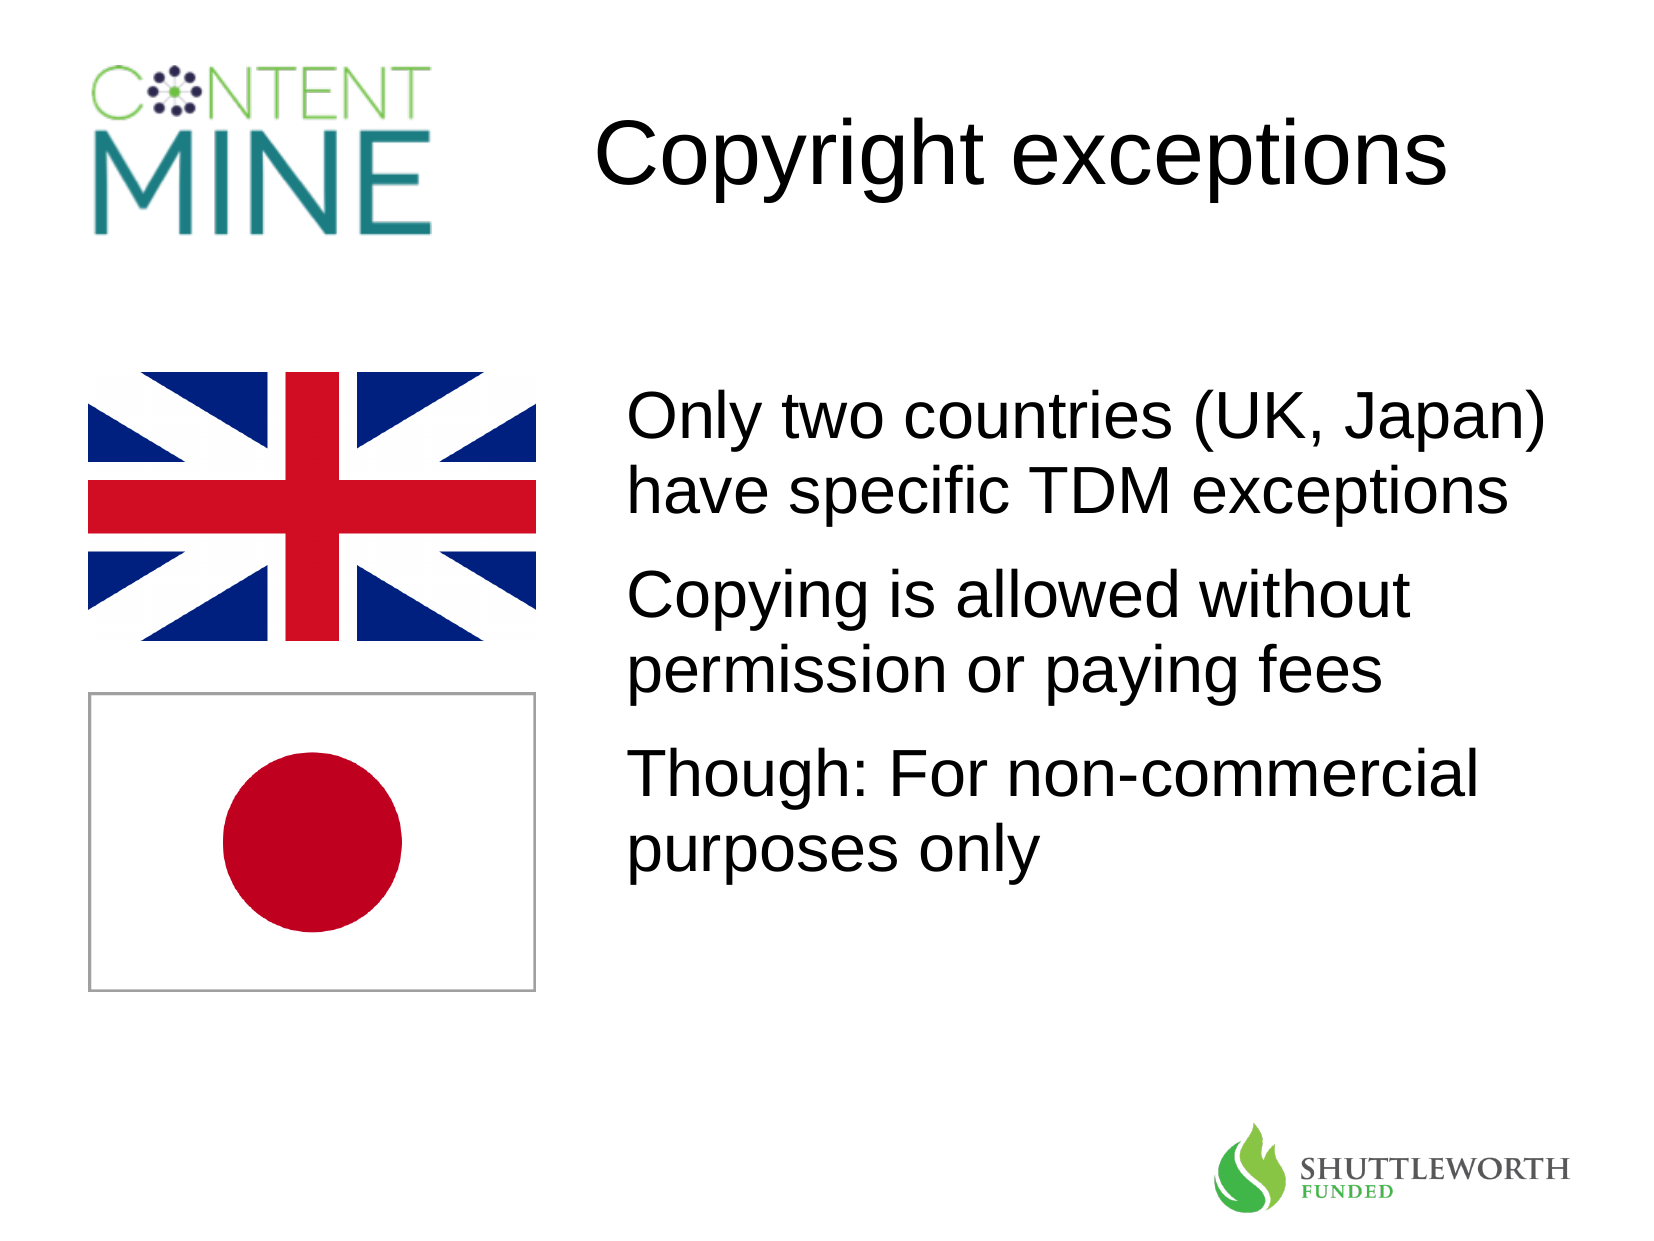

# Copyright exceptions
Only two countries (UK, Japan) have specific TDM exceptions
Copying is allowed without permission or paying fees
Though: For non-commercial purposes only